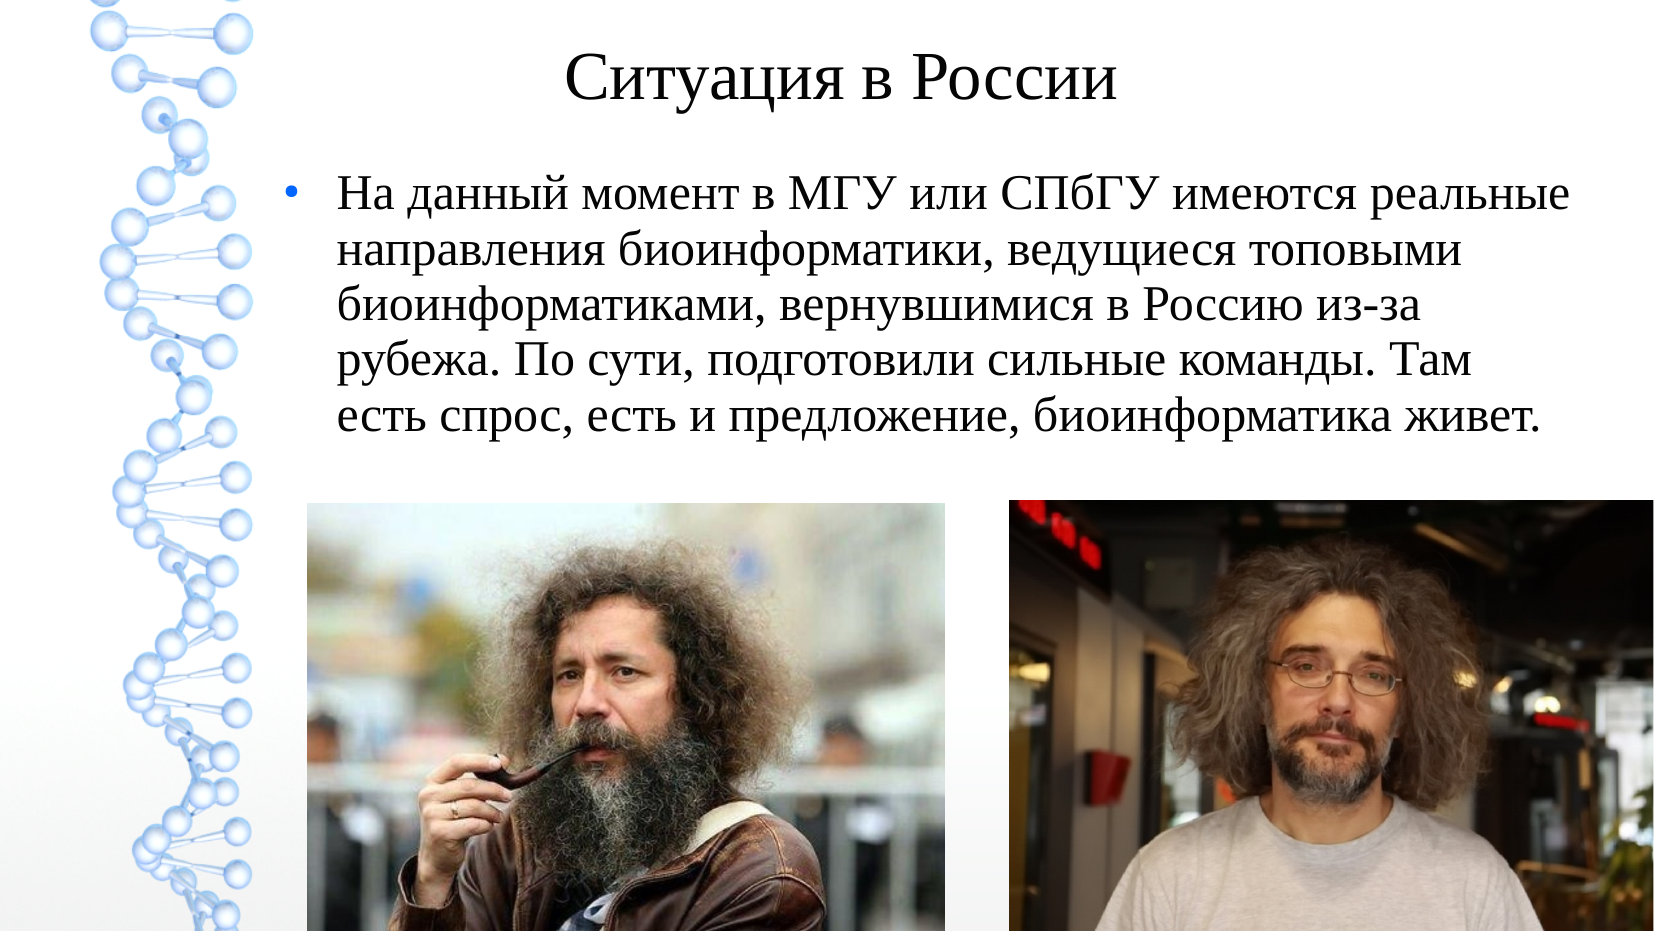

# Ситуация в России
На данный момент в МГУ или СПбГУ имеются реальные направления биоинформатики, ведущиеся топовыми биоинформатиками, вернувшимися в Россию из-за рубежа. По сути, подготовили сильные команды. Там есть спрос, есть и предложение, биоинформатика живет.
9